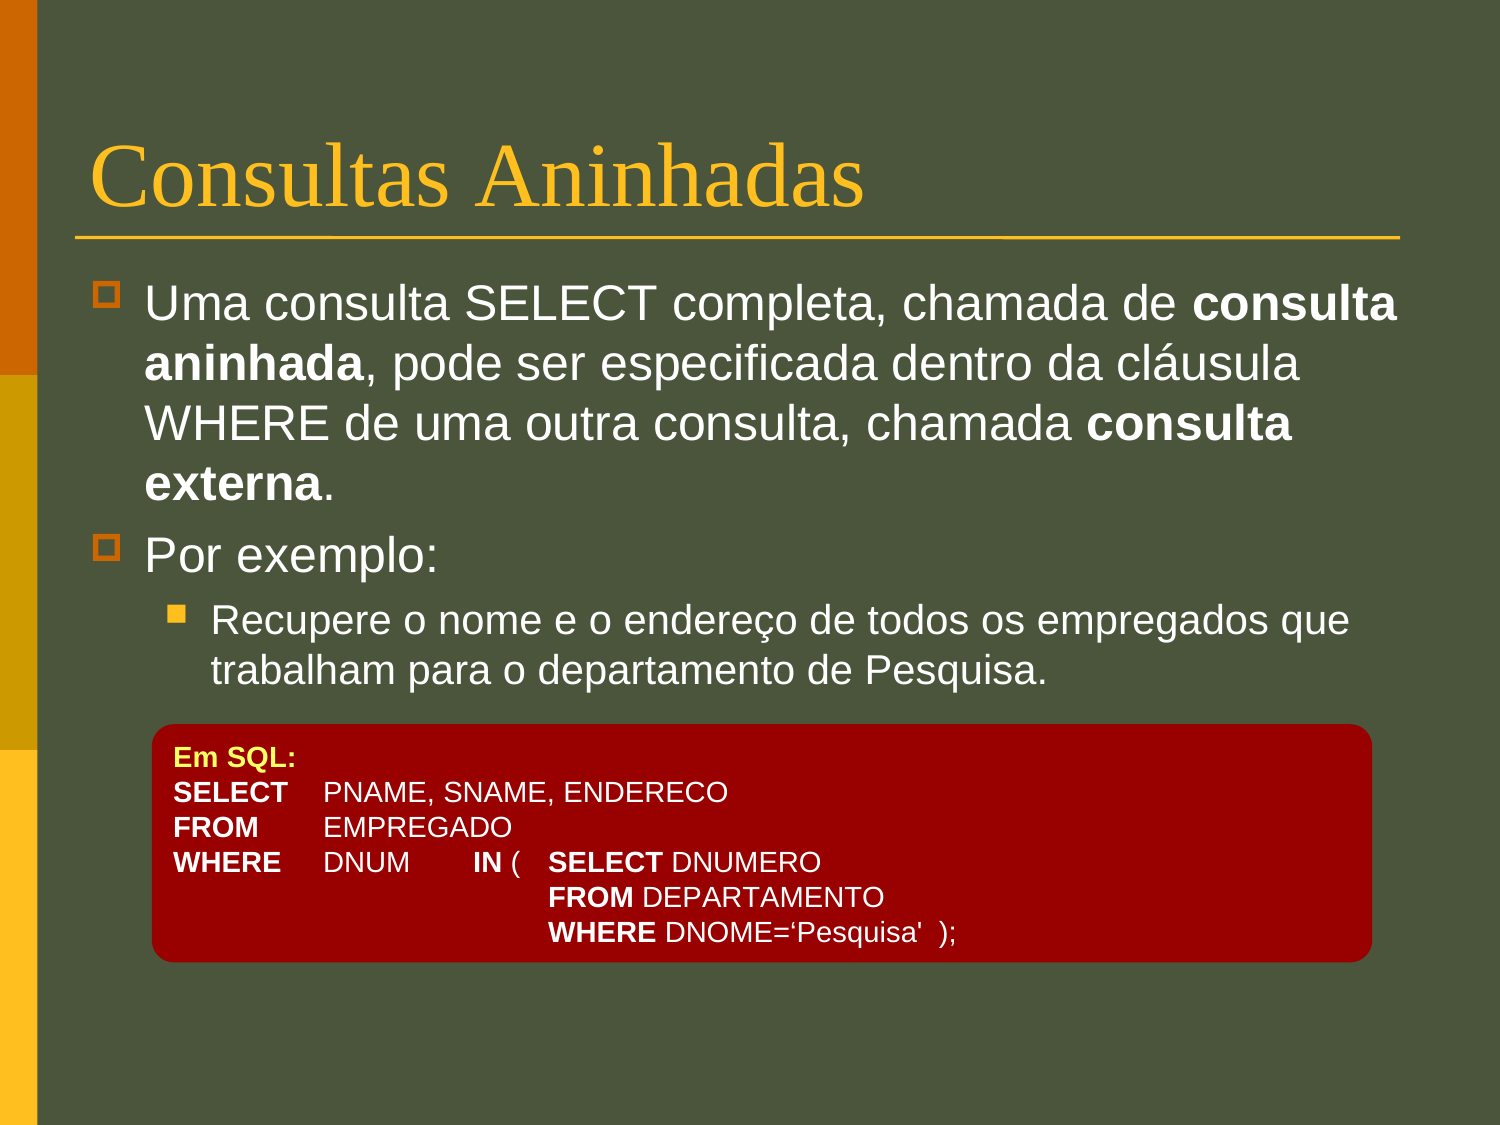

# Consultas Aninhadas
Uma consulta SELECT completa, chamada de consulta aninhada, pode ser especificada dentro da cláusula WHERE de uma outra consulta, chamada consulta externa.
Por exemplo:
Recupere o nome e o endereço de todos os empregados que trabalham para o departamento de Pesquisa.
Em SQL:
SELECT	PNAME, SNAME, ENDERECO
FROM	EMPREGADO
WHERE	DNUM	IN (	SELECT DNUMERO
					FROM DEPARTAMENTO
					WHERE DNOME=‘Pesquisa' );